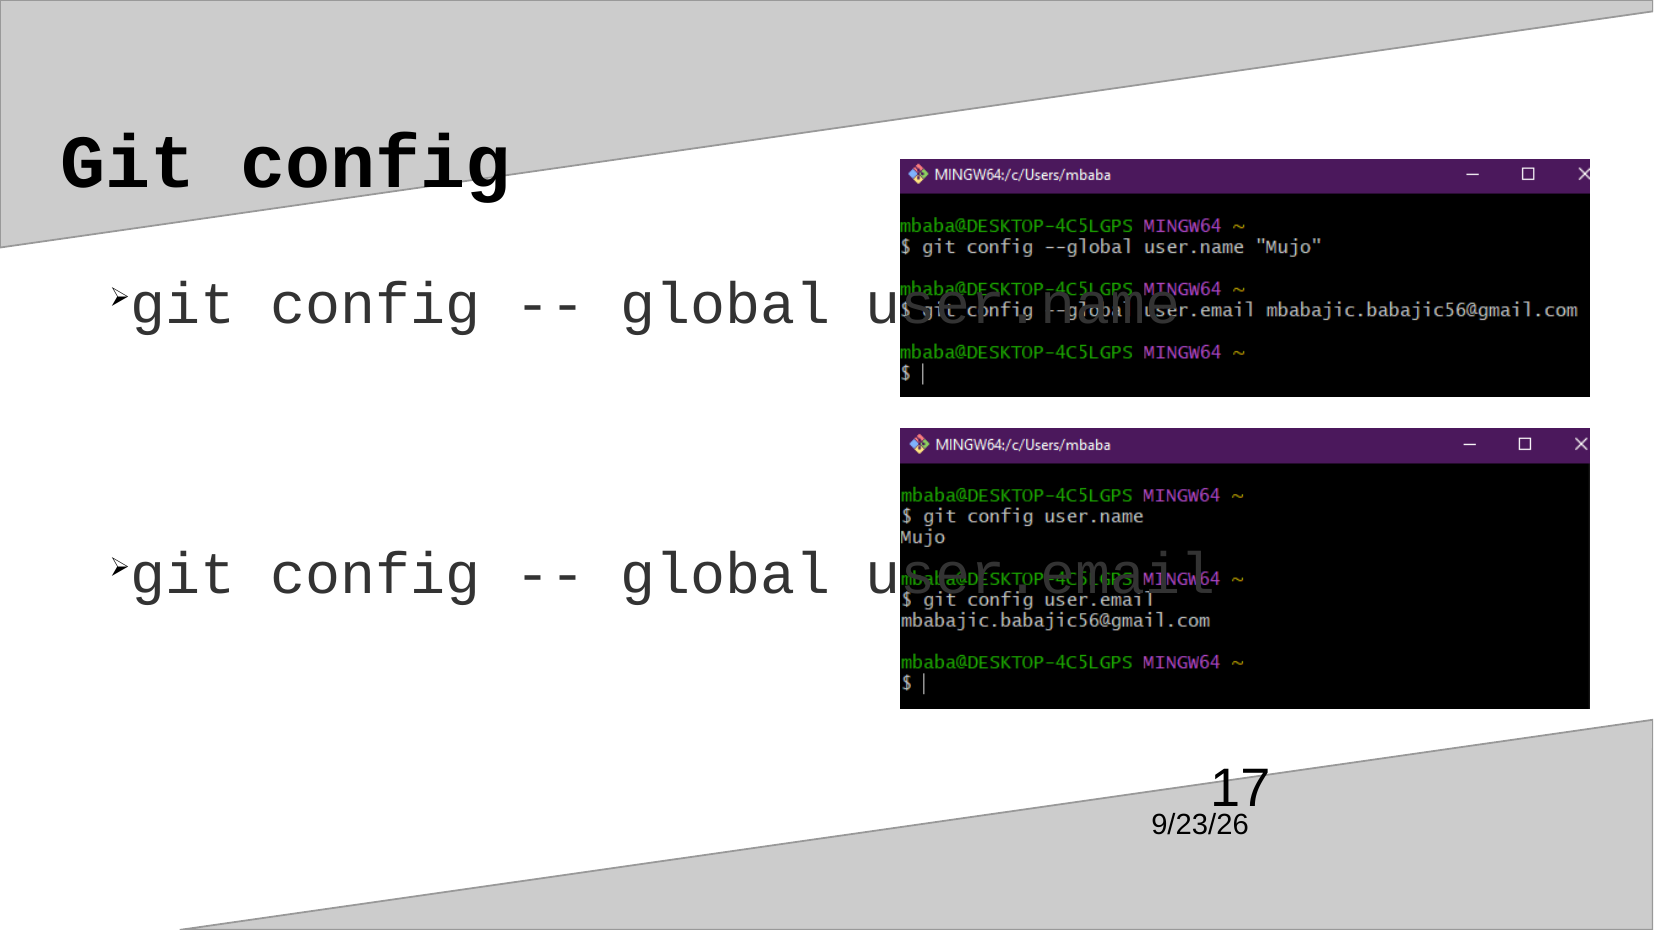

Git config
git config -- global user.name
git config -- global user.email
16